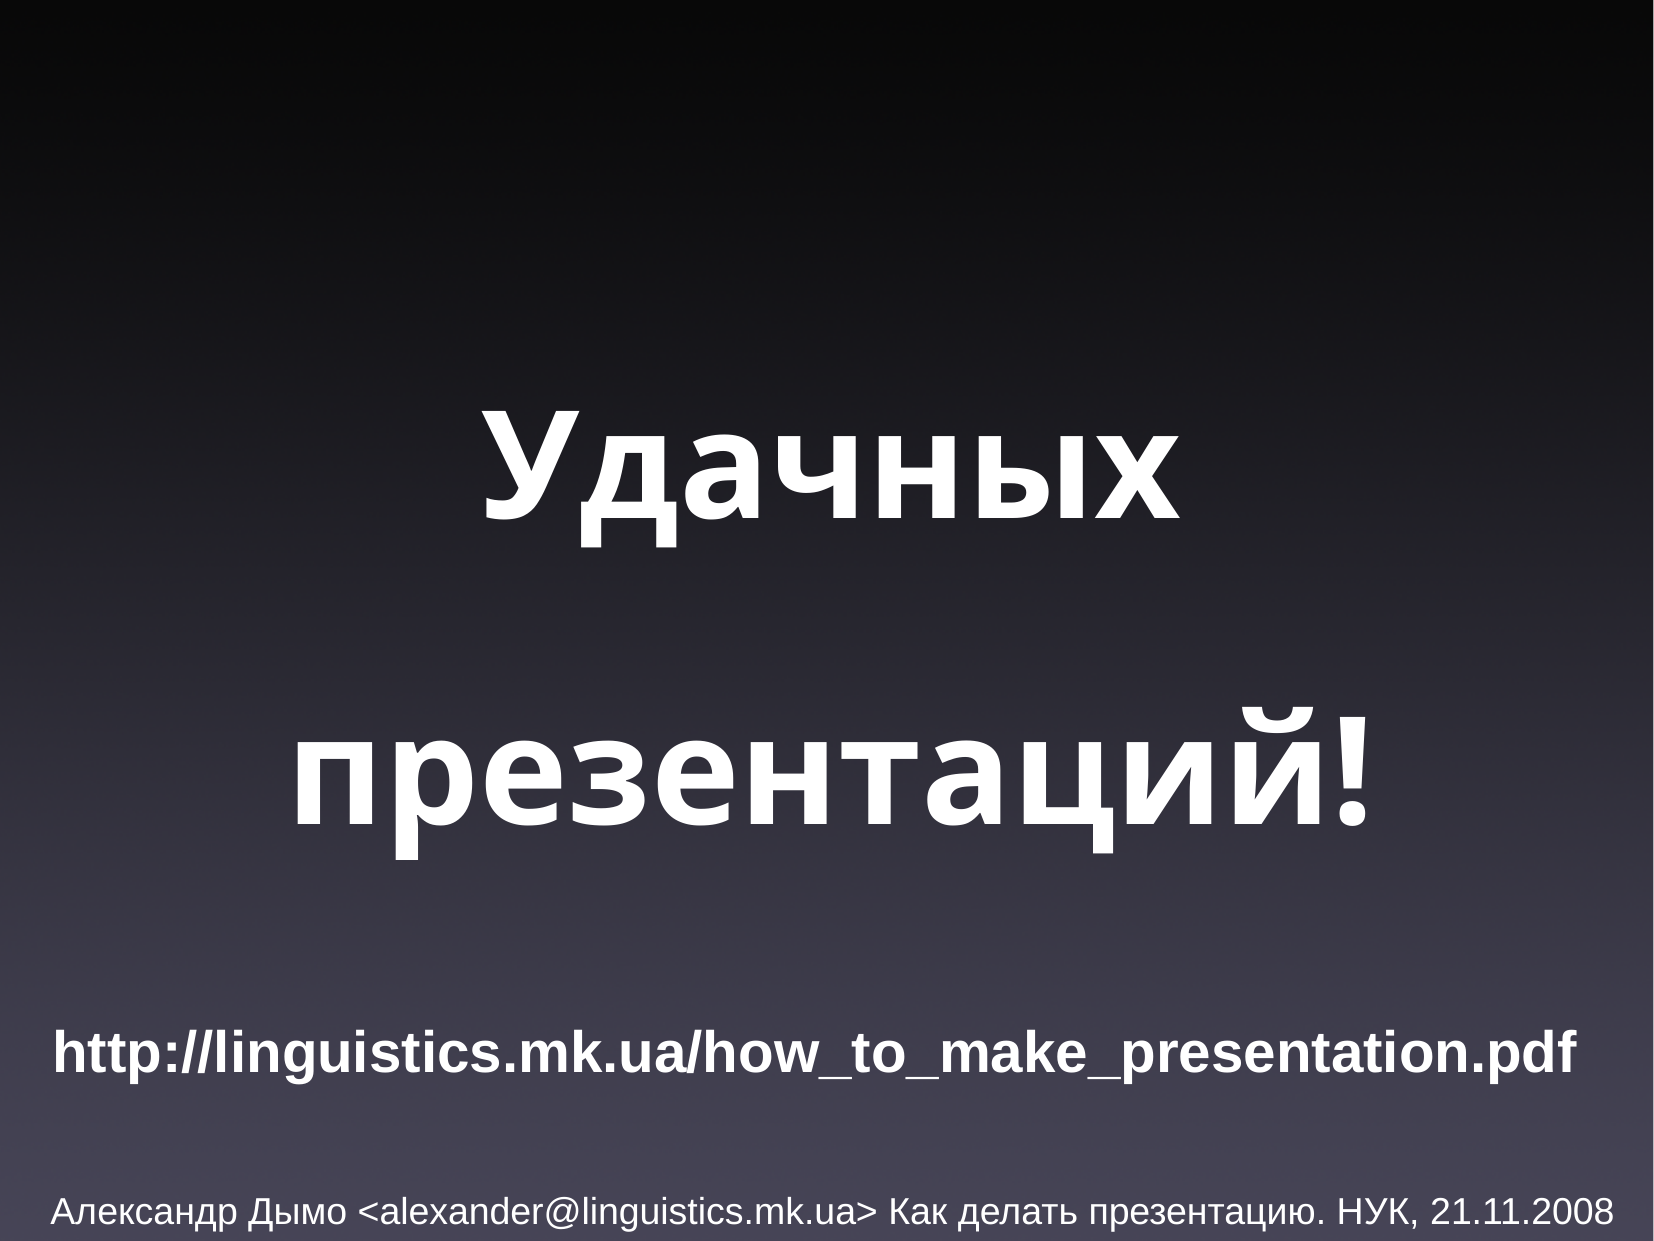

# Удачных презентаций!
http://linguistics.mk.ua/how_to_make_presentation.pdf
Александр Дымо <alexander@linguistics.mk.ua> Как делать презентацию. НУК, 21.11.2008